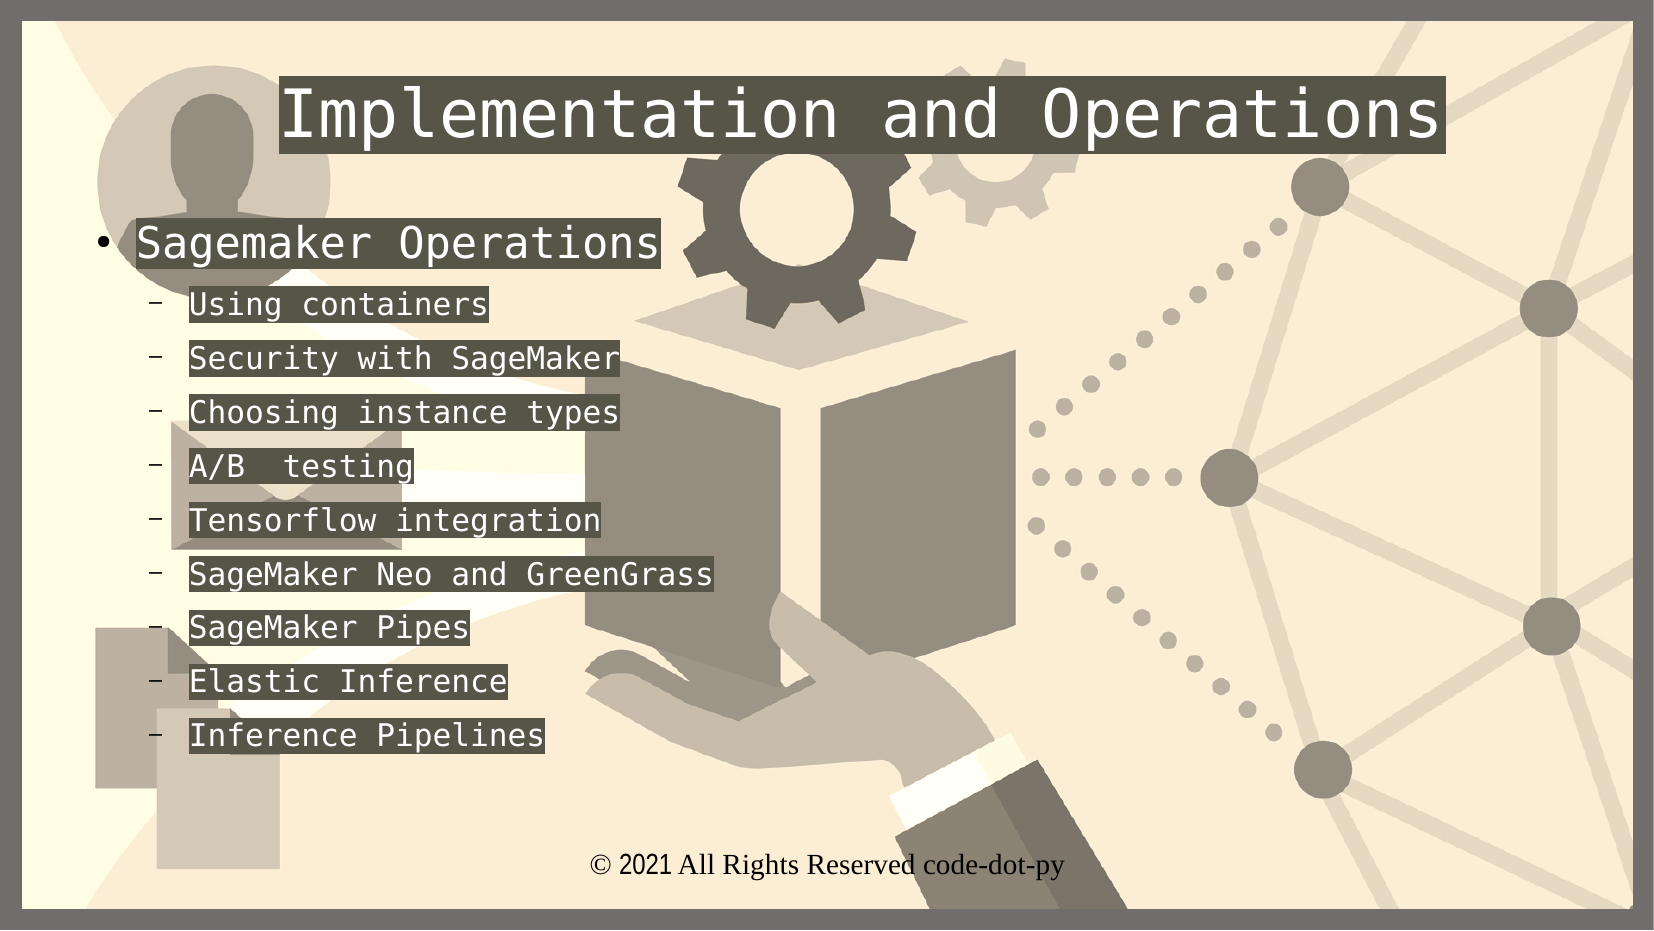

# Implementation and Operations
Sagemaker Operations
Using containers
Security with SageMaker
Choosing instance types
A/B testing
Tensorflow integration
SageMaker Neo and GreenGrass
SageMaker Pipes
Elastic Inference
Inference Pipelines